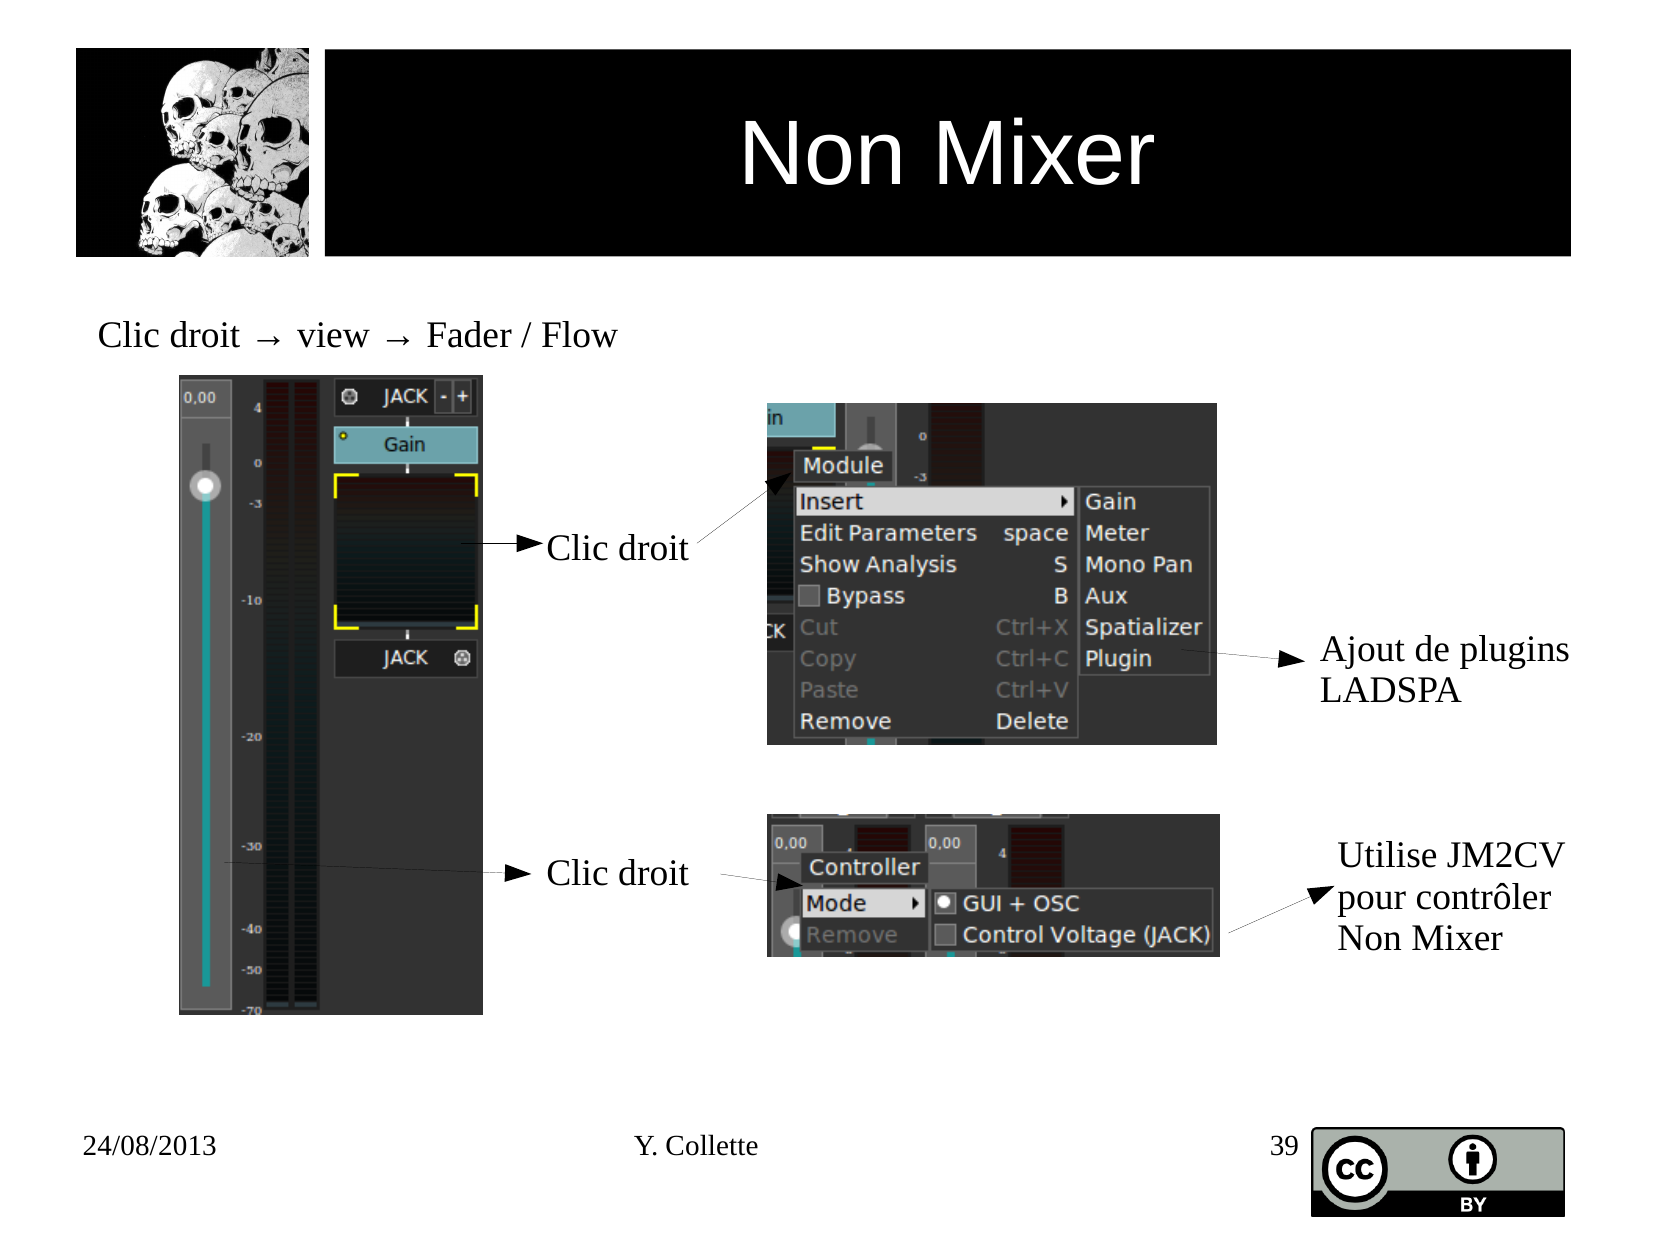

# Non Mixer
Clic droit → view → Fader / Flow
Clic droit
Ajout de plugins LADSPA
Utilise JM2CV pour contrôler Non Mixer
Clic droit
Y. Collette
39